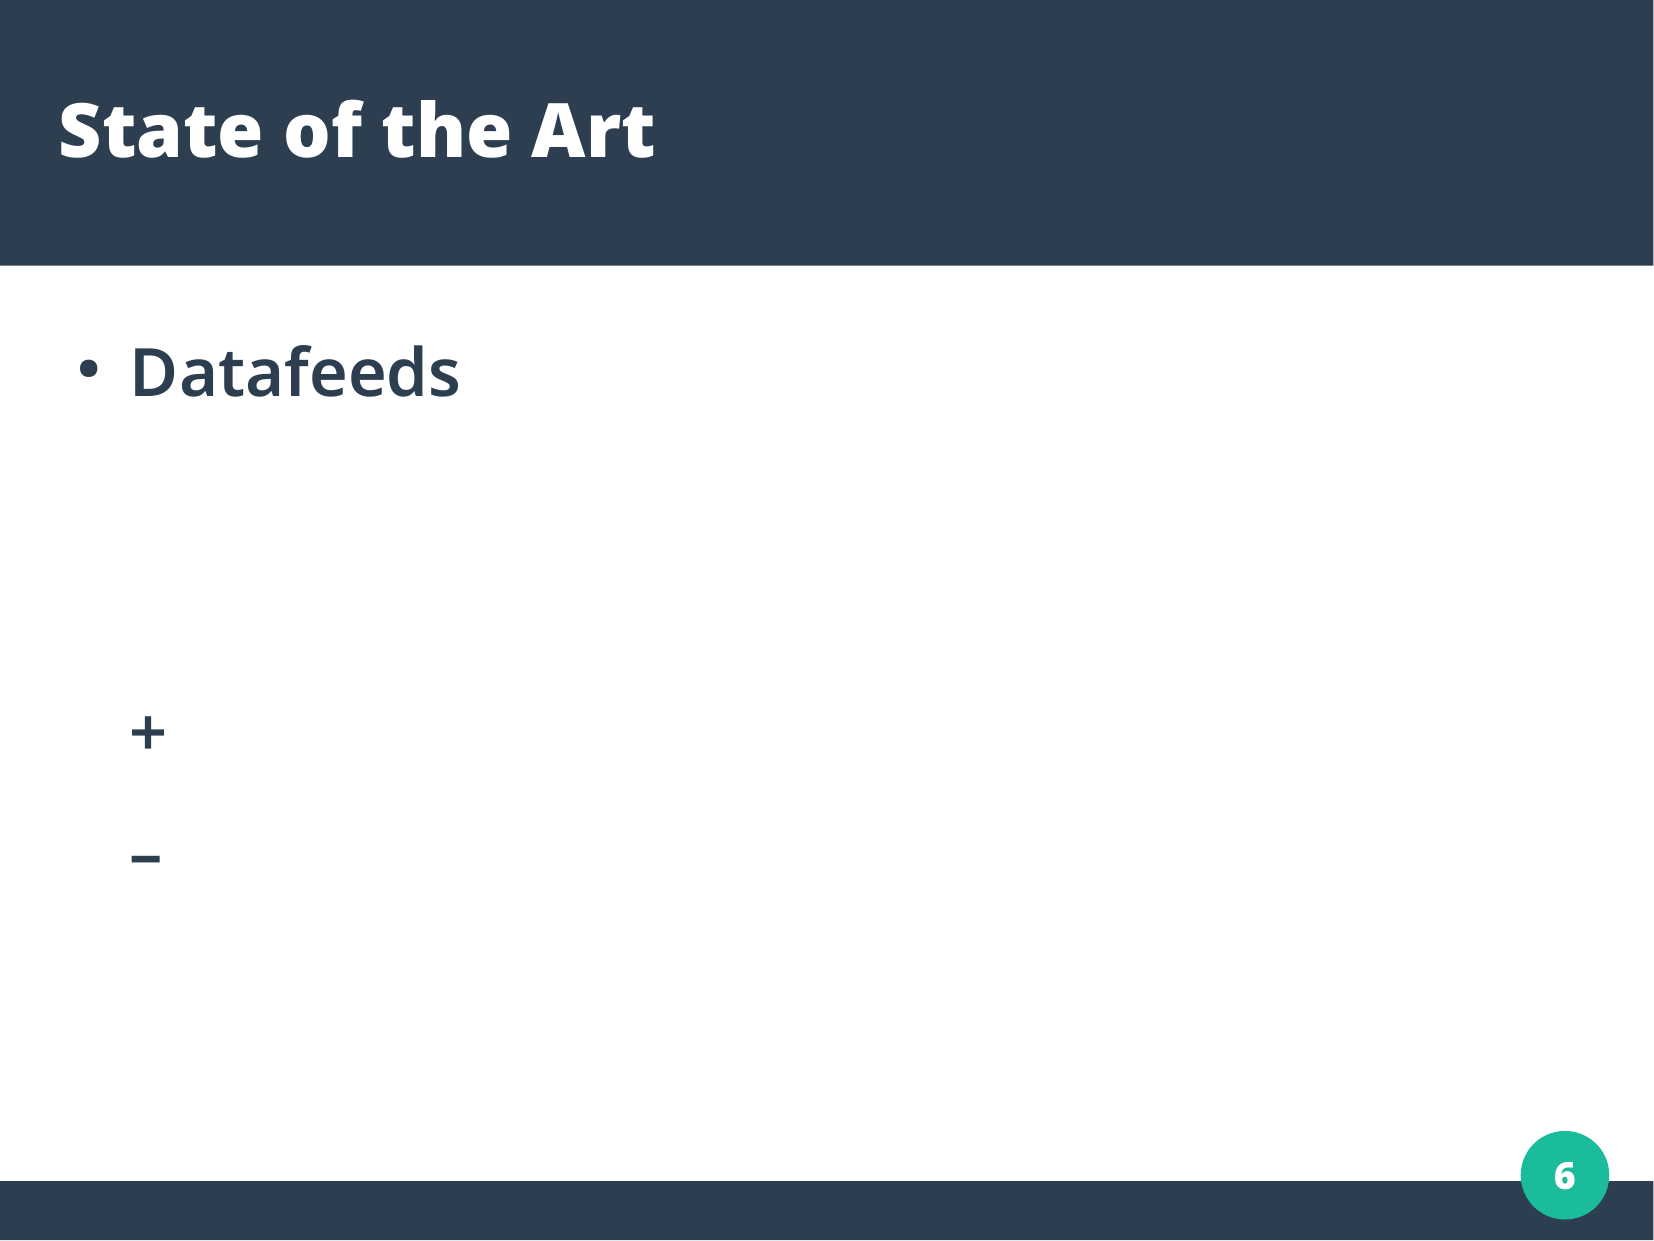

# State of the Art
Datafeeds
+
–
6